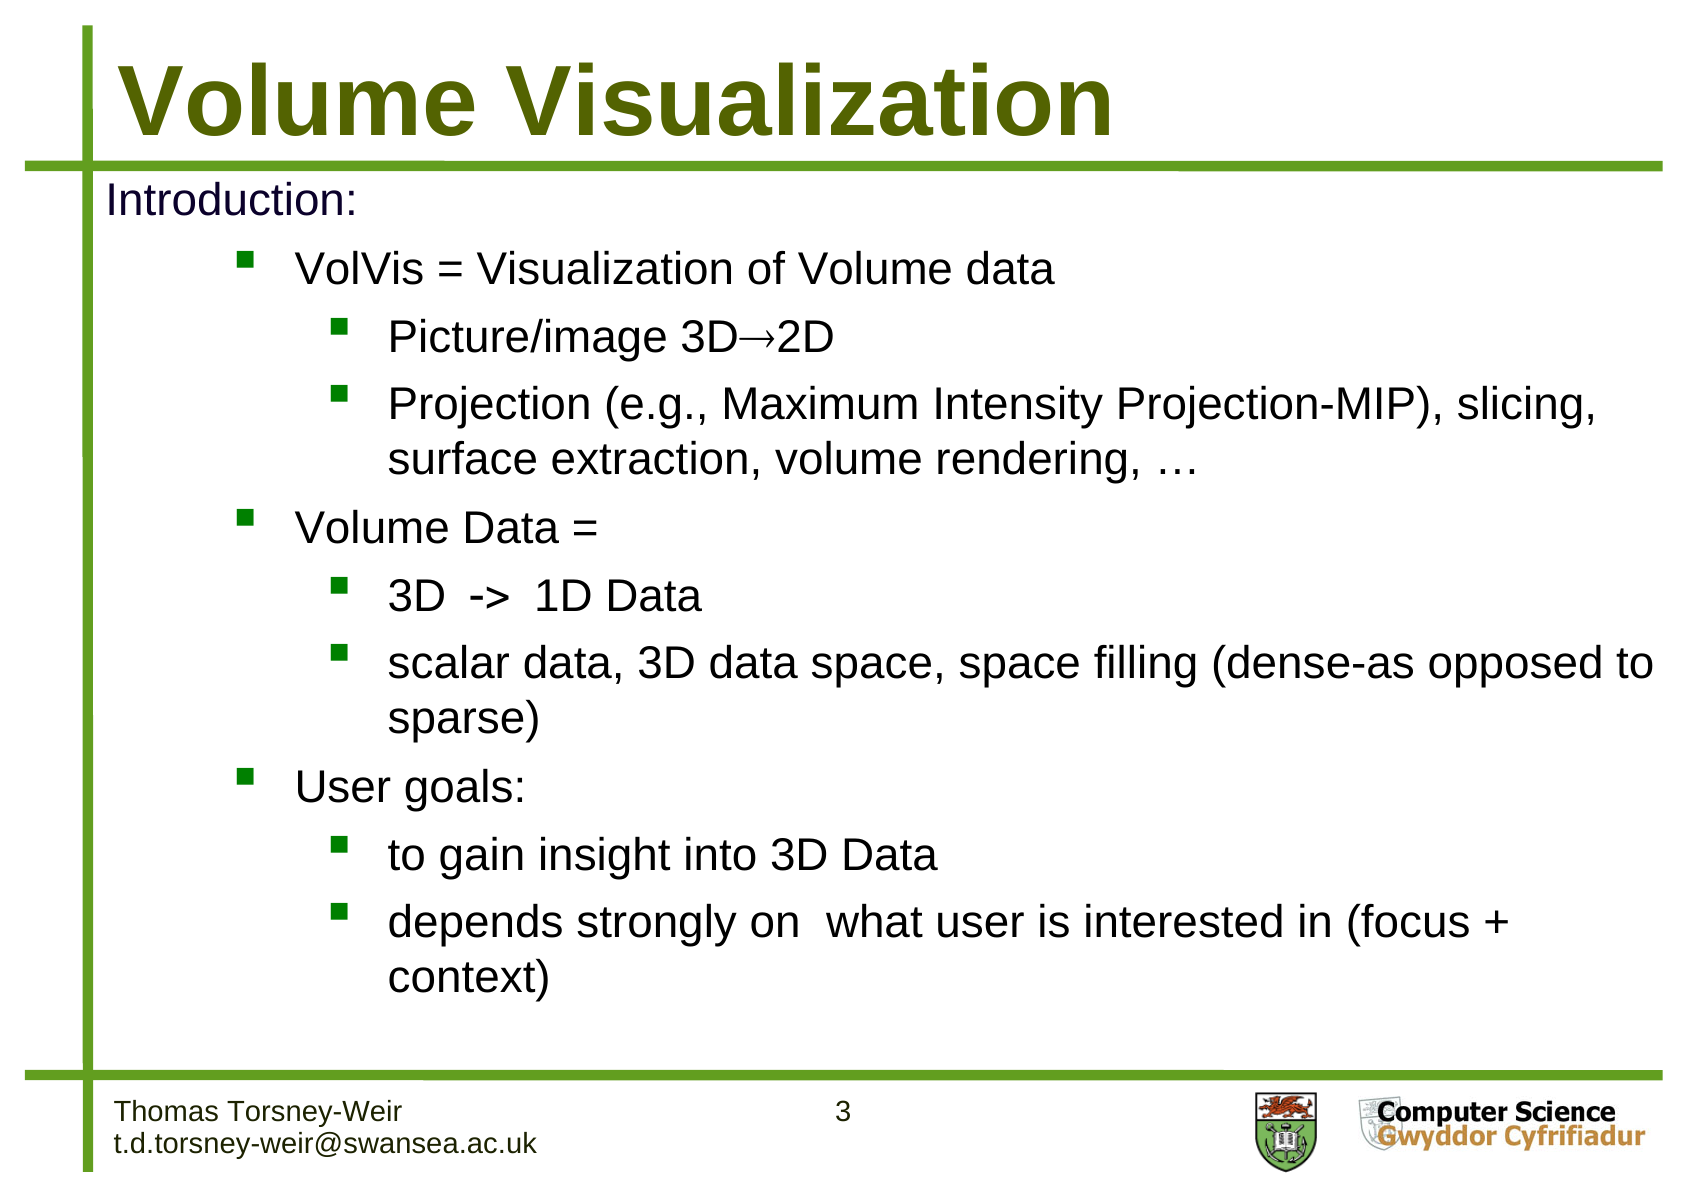

# Volume Visualization
 Introduction:
VolVis = Visualization of Volume data
Picture/image 3D2D
Projection (e.g., Maximum Intensity Projection-MIP), slicing, surface extraction, volume rendering, …
Volume Data =
3D -> 1D Data
scalar data, 3D data space, space filling (dense-as opposed to sparse)
User goals:
to gain insight into 3D Data
depends strongly on what user is interested in (focus + context)